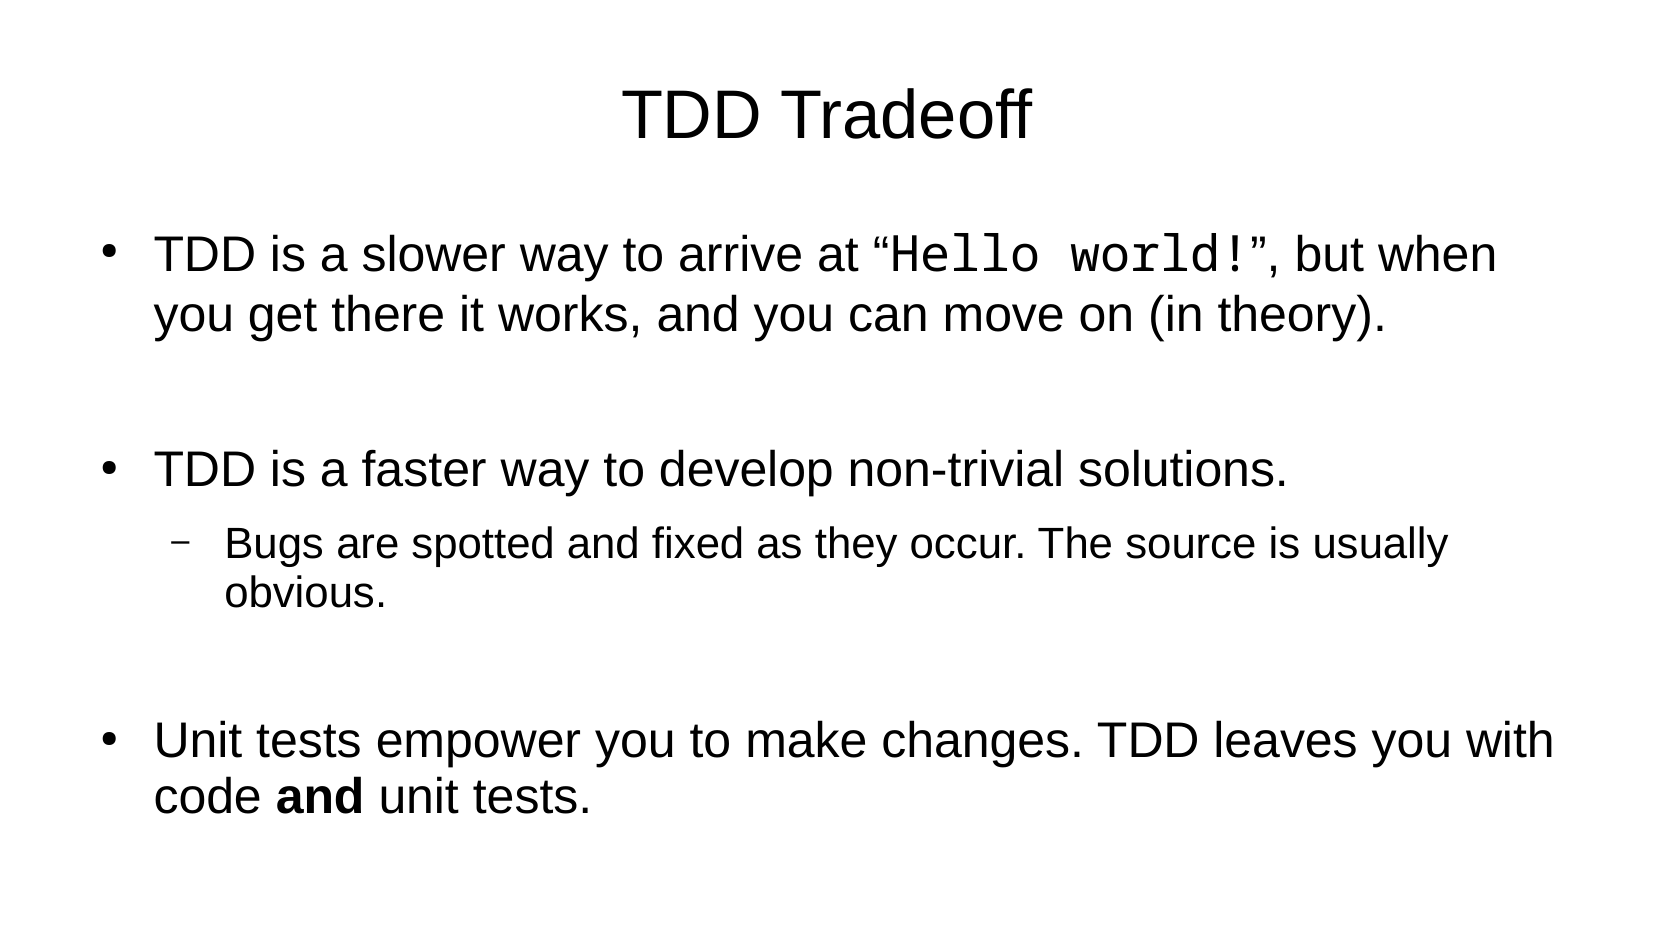

# TDD Tradeoff
TDD is a slower way to arrive at “Hello world!”, but when you get there it works, and you can move on (in theory).
TDD is a faster way to develop non-trivial solutions.
Bugs are spotted and fixed as they occur. The source is usually obvious.
Unit tests empower you to make changes. TDD leaves you with code and unit tests.